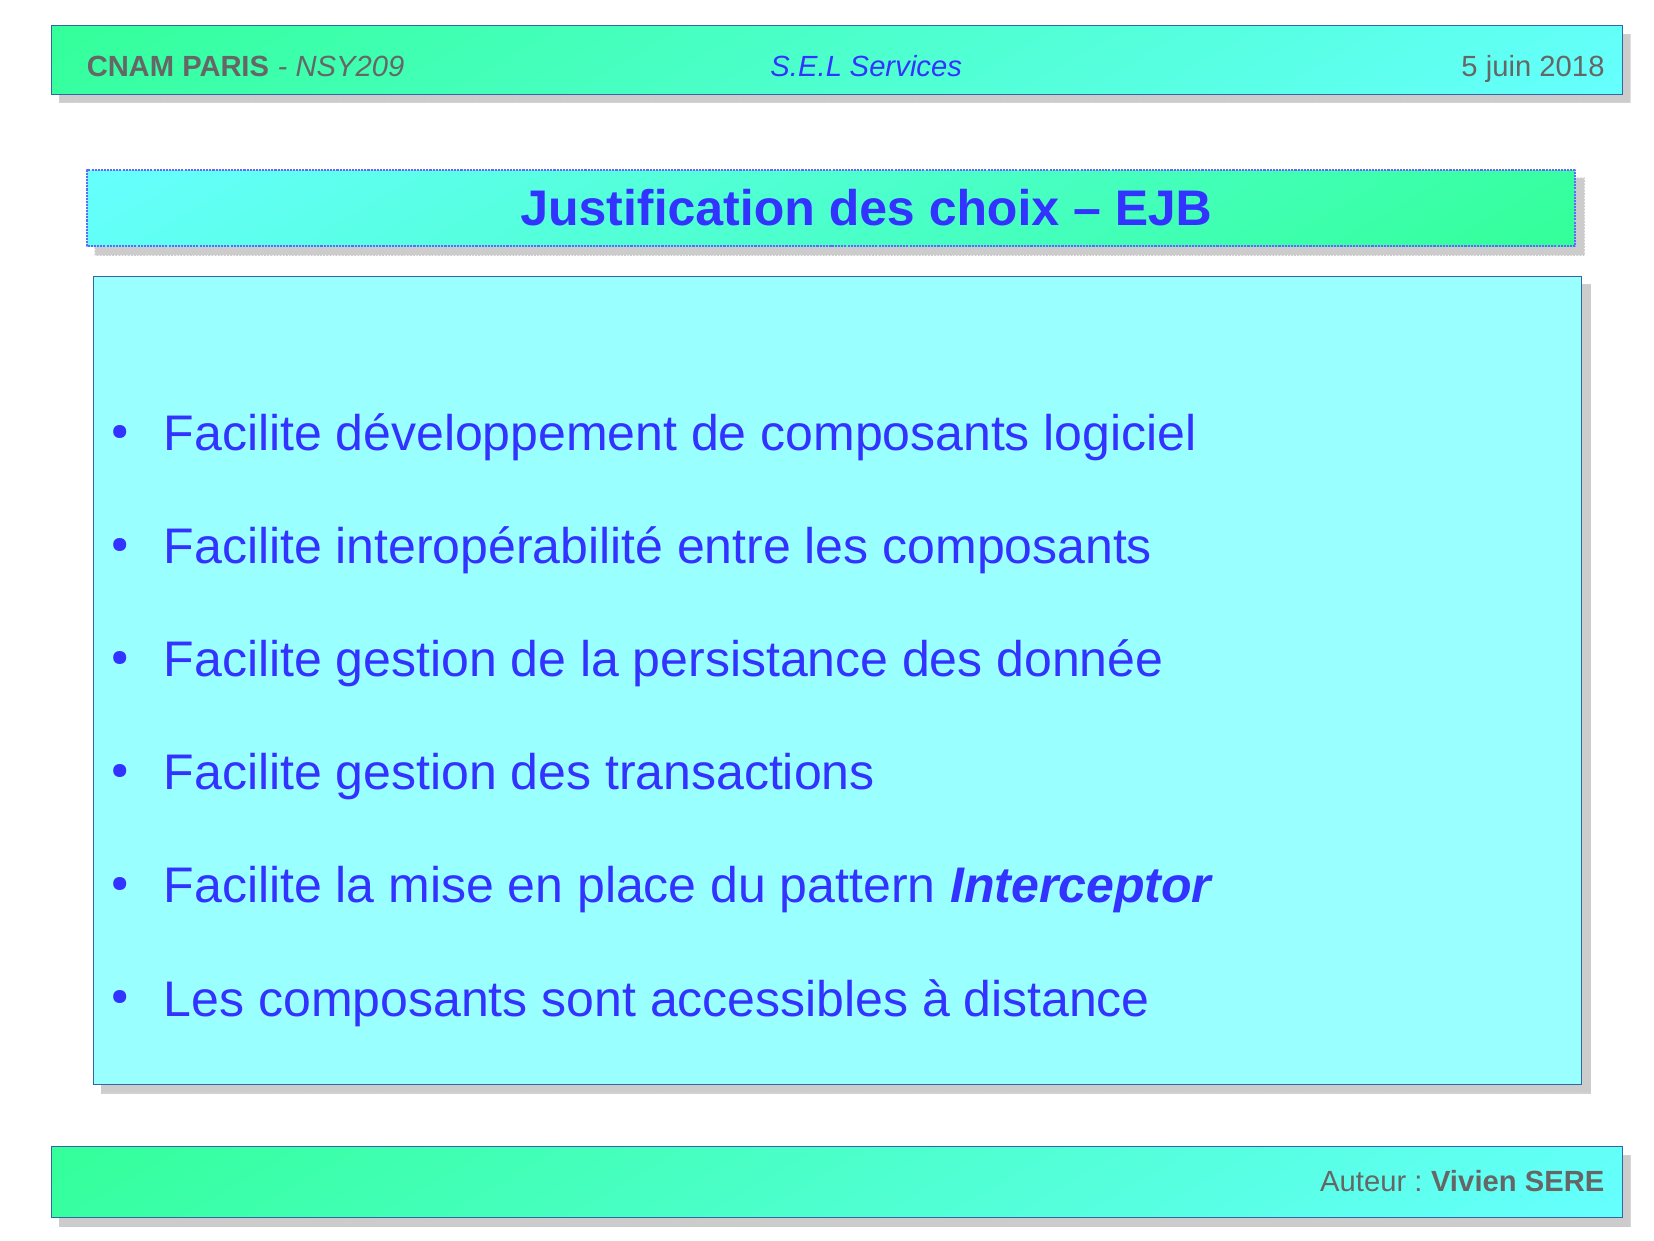

# CNAM PARIS - NSY209
S.E.L Services
5 juin 2018
Justification des choix – EJB
Facilite développement de composants logiciel
Facilite interopérabilité entre les composants
Facilite gestion de la persistance des donnée
Facilite gestion des transactions
Facilite la mise en place du pattern Interceptor
Les composants sont accessibles à distance
Auteur : Vivien SERE